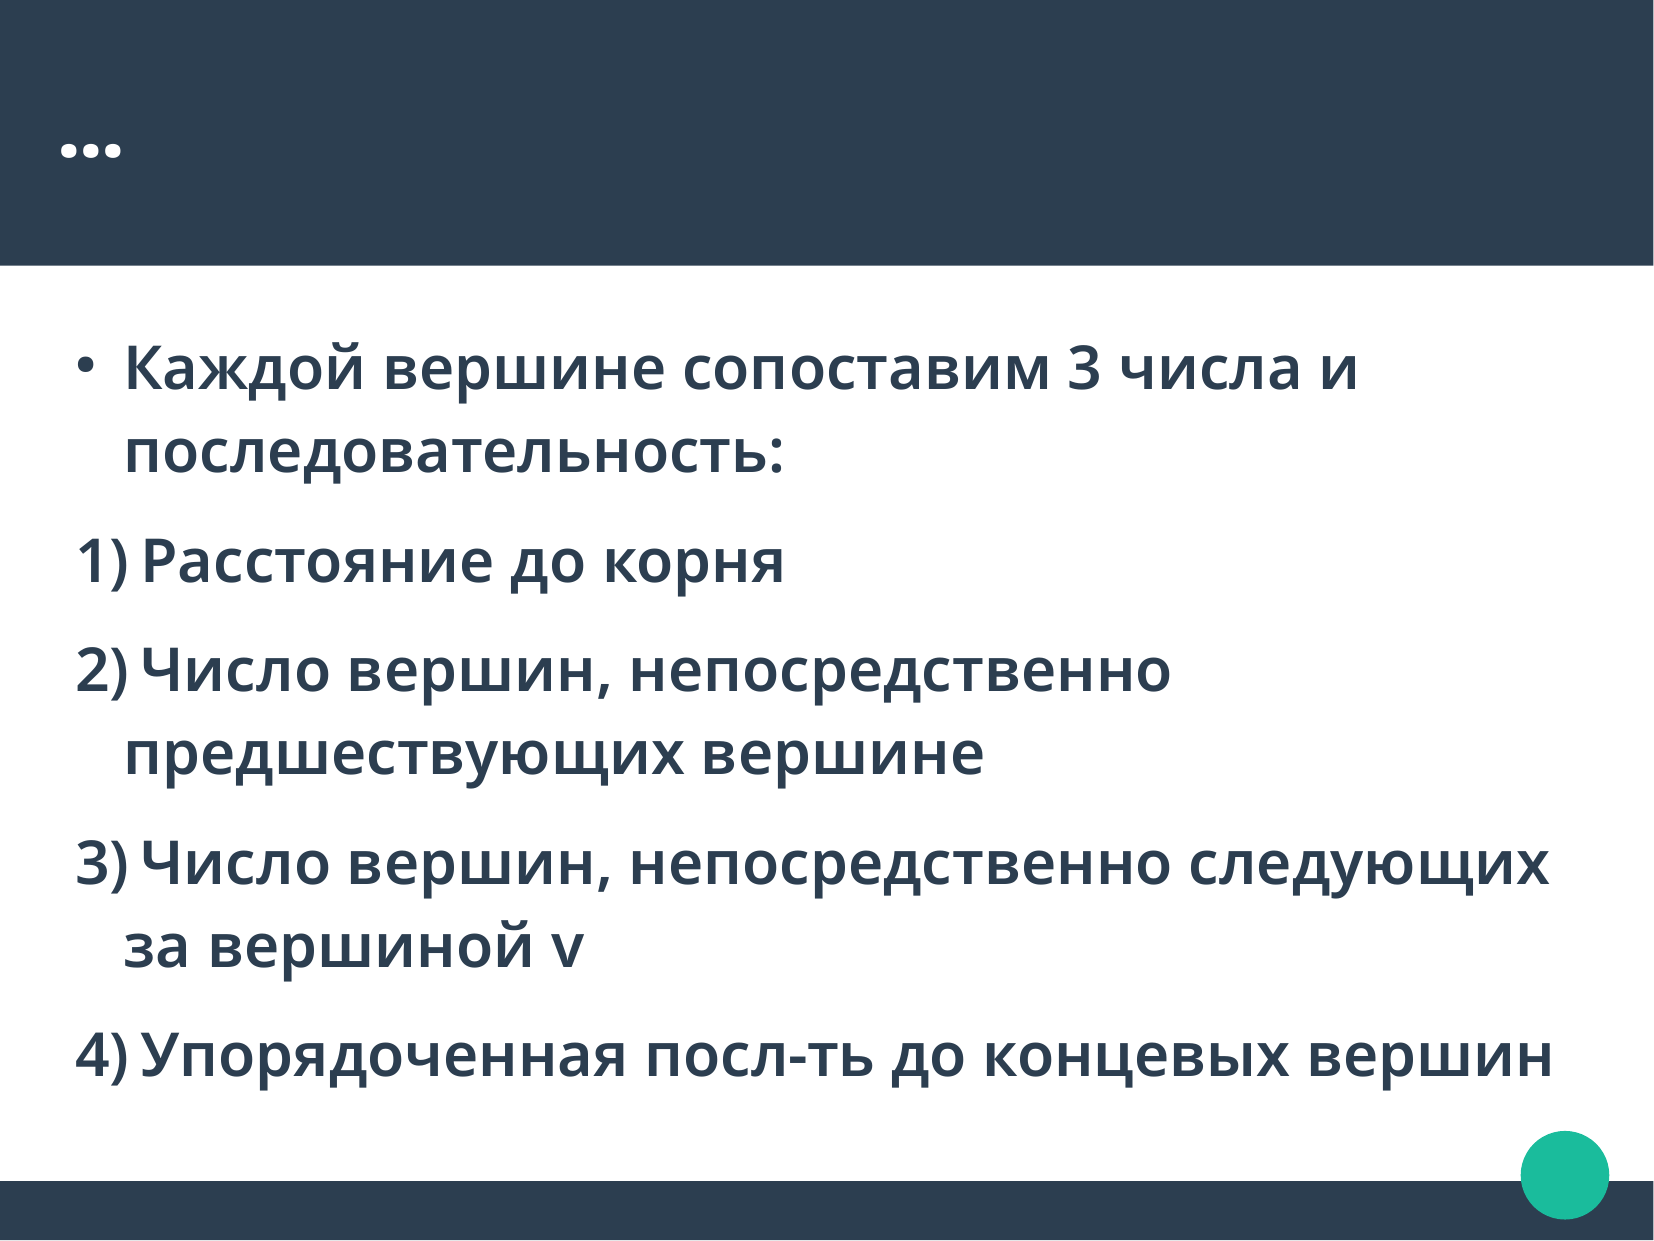

# ...
Каждой вершине сопоставим 3 числа и последовательность:
 Расстояние до корня
 Число вершин, непосредственно предшествующих вершине
 Число вершин, непосредственно следующих за вершиной v
 Упорядоченная посл-ть до концевых вершин